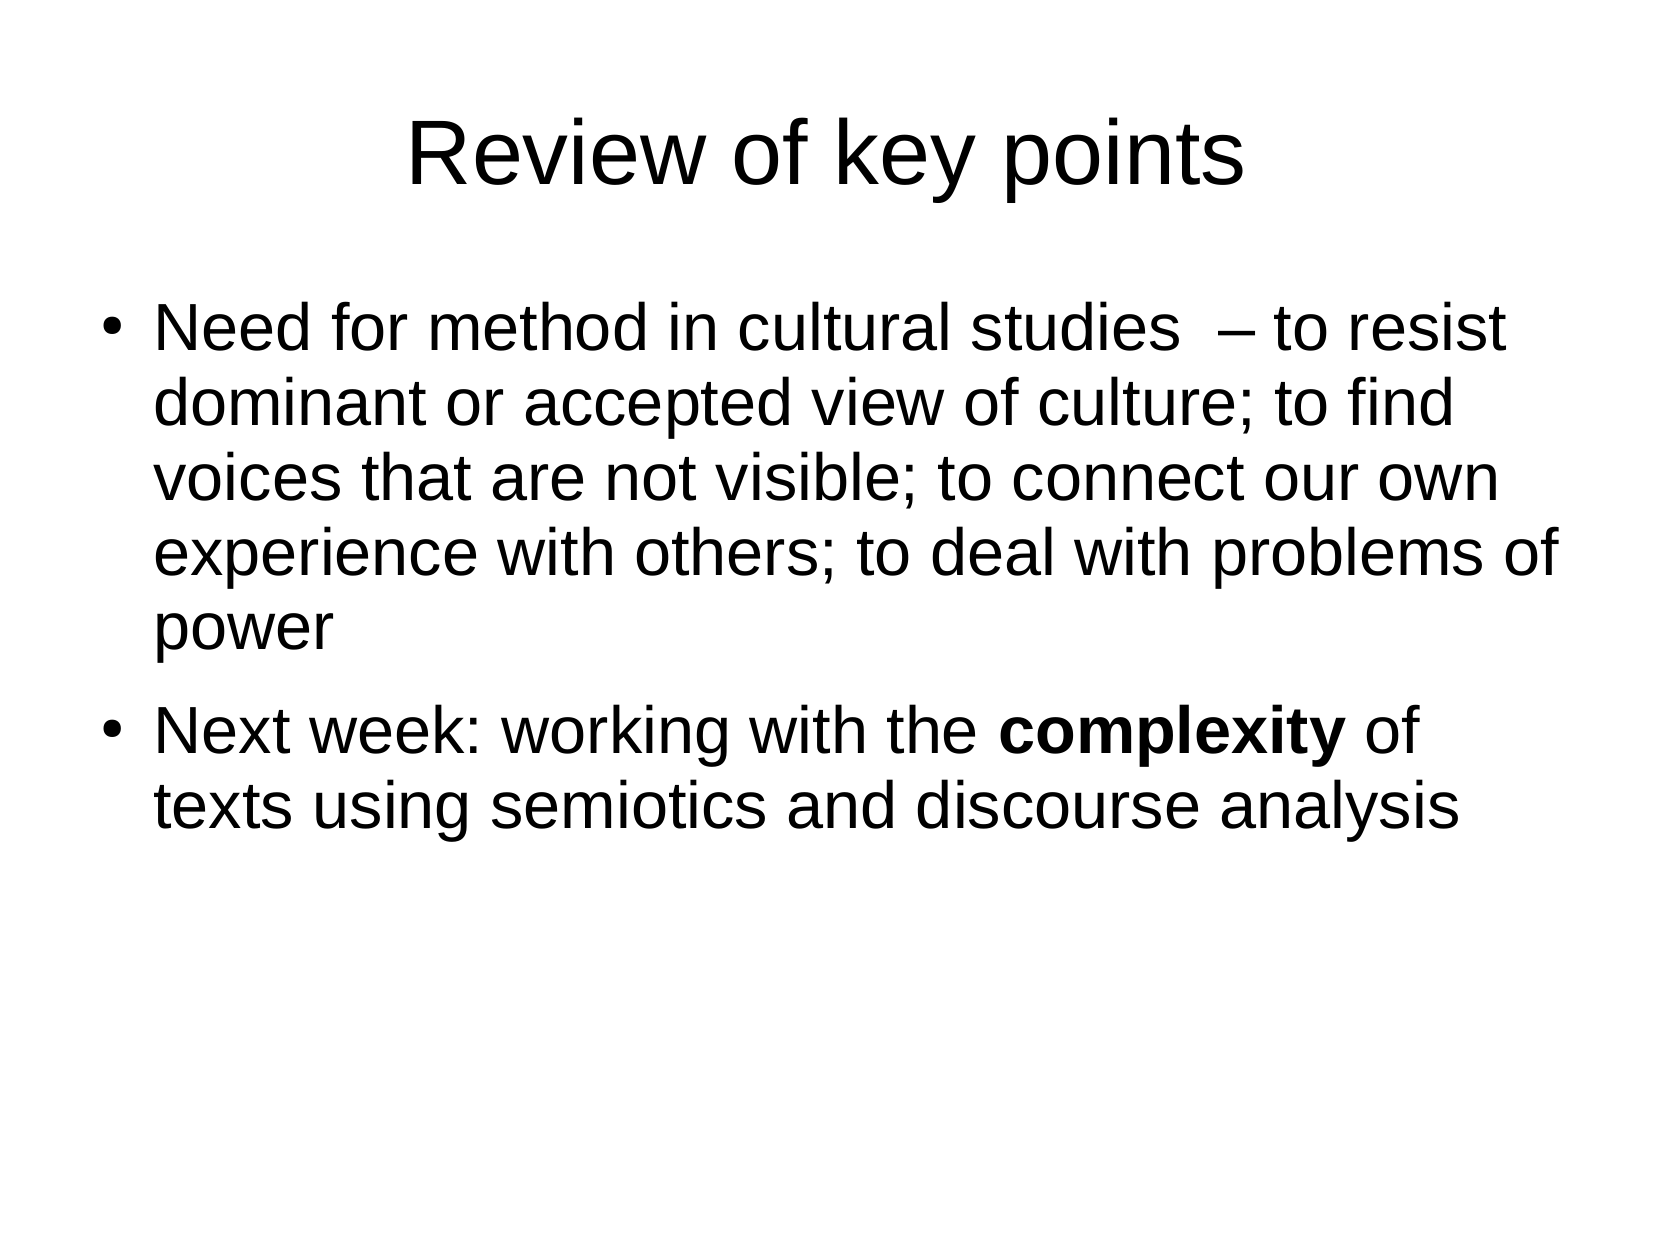

# Review of key points
Need for method in cultural studies – to resist dominant or accepted view of culture; to find voices that are not visible; to connect our own experience with others; to deal with problems of power
Next week: working with the complexity of texts using semiotics and discourse analysis